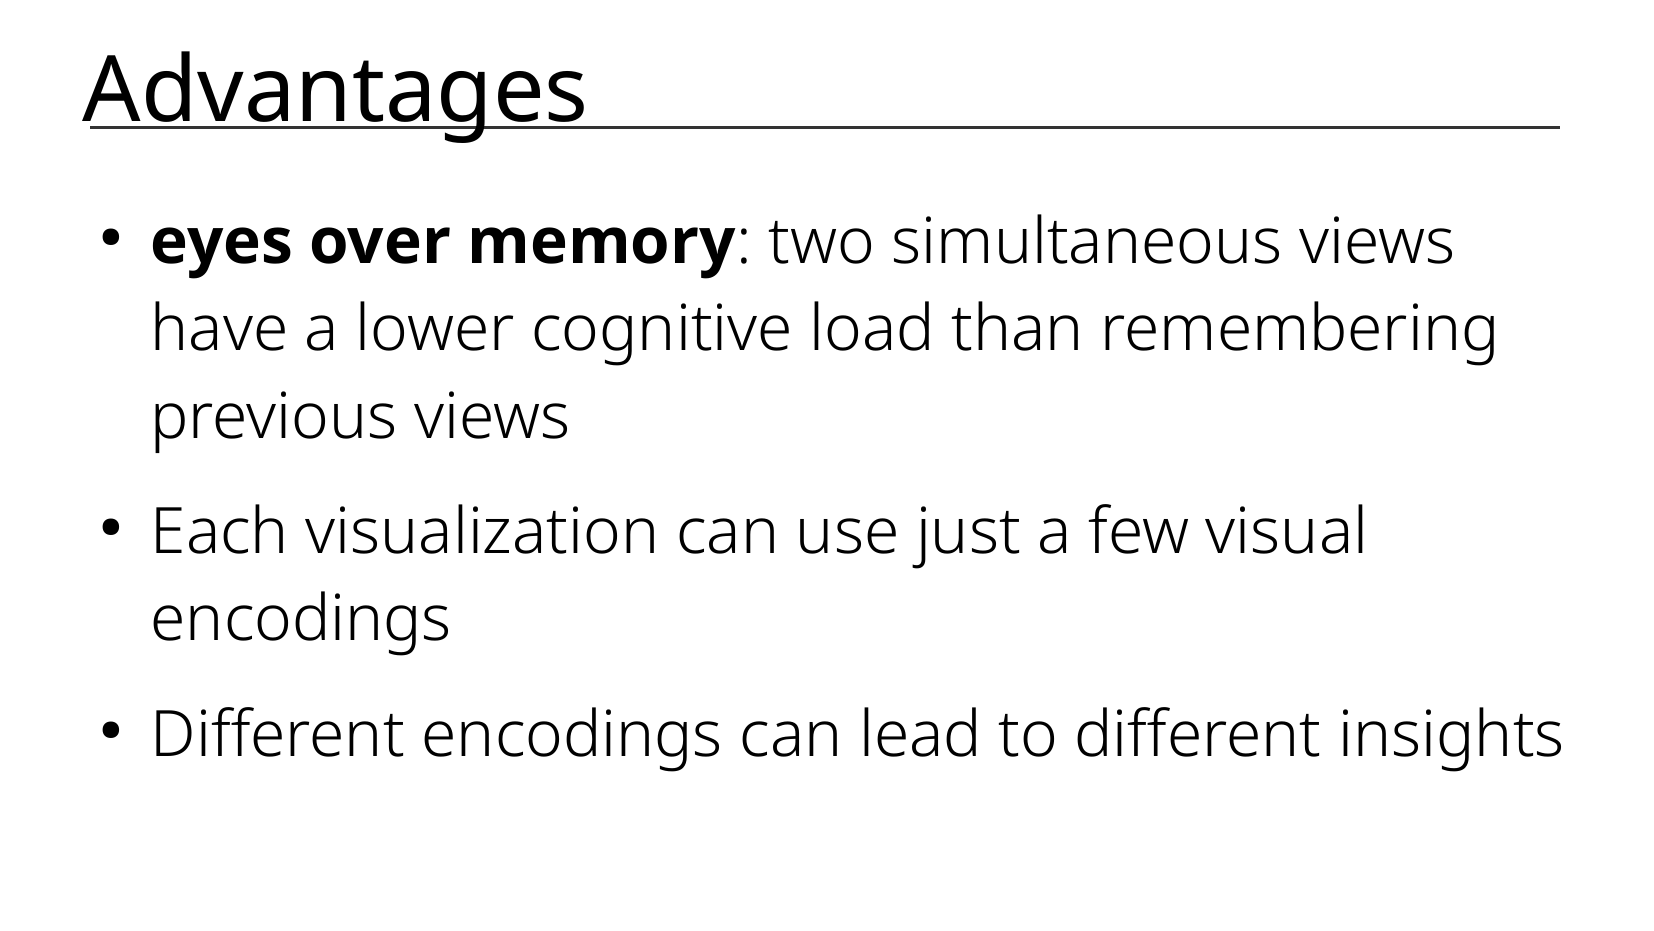

# Advantages
eyes over memory: two simultaneous views have a lower cognitive load than remembering previous views
Each visualization can use just a few visual encodings
Different encodings can lead to different insights